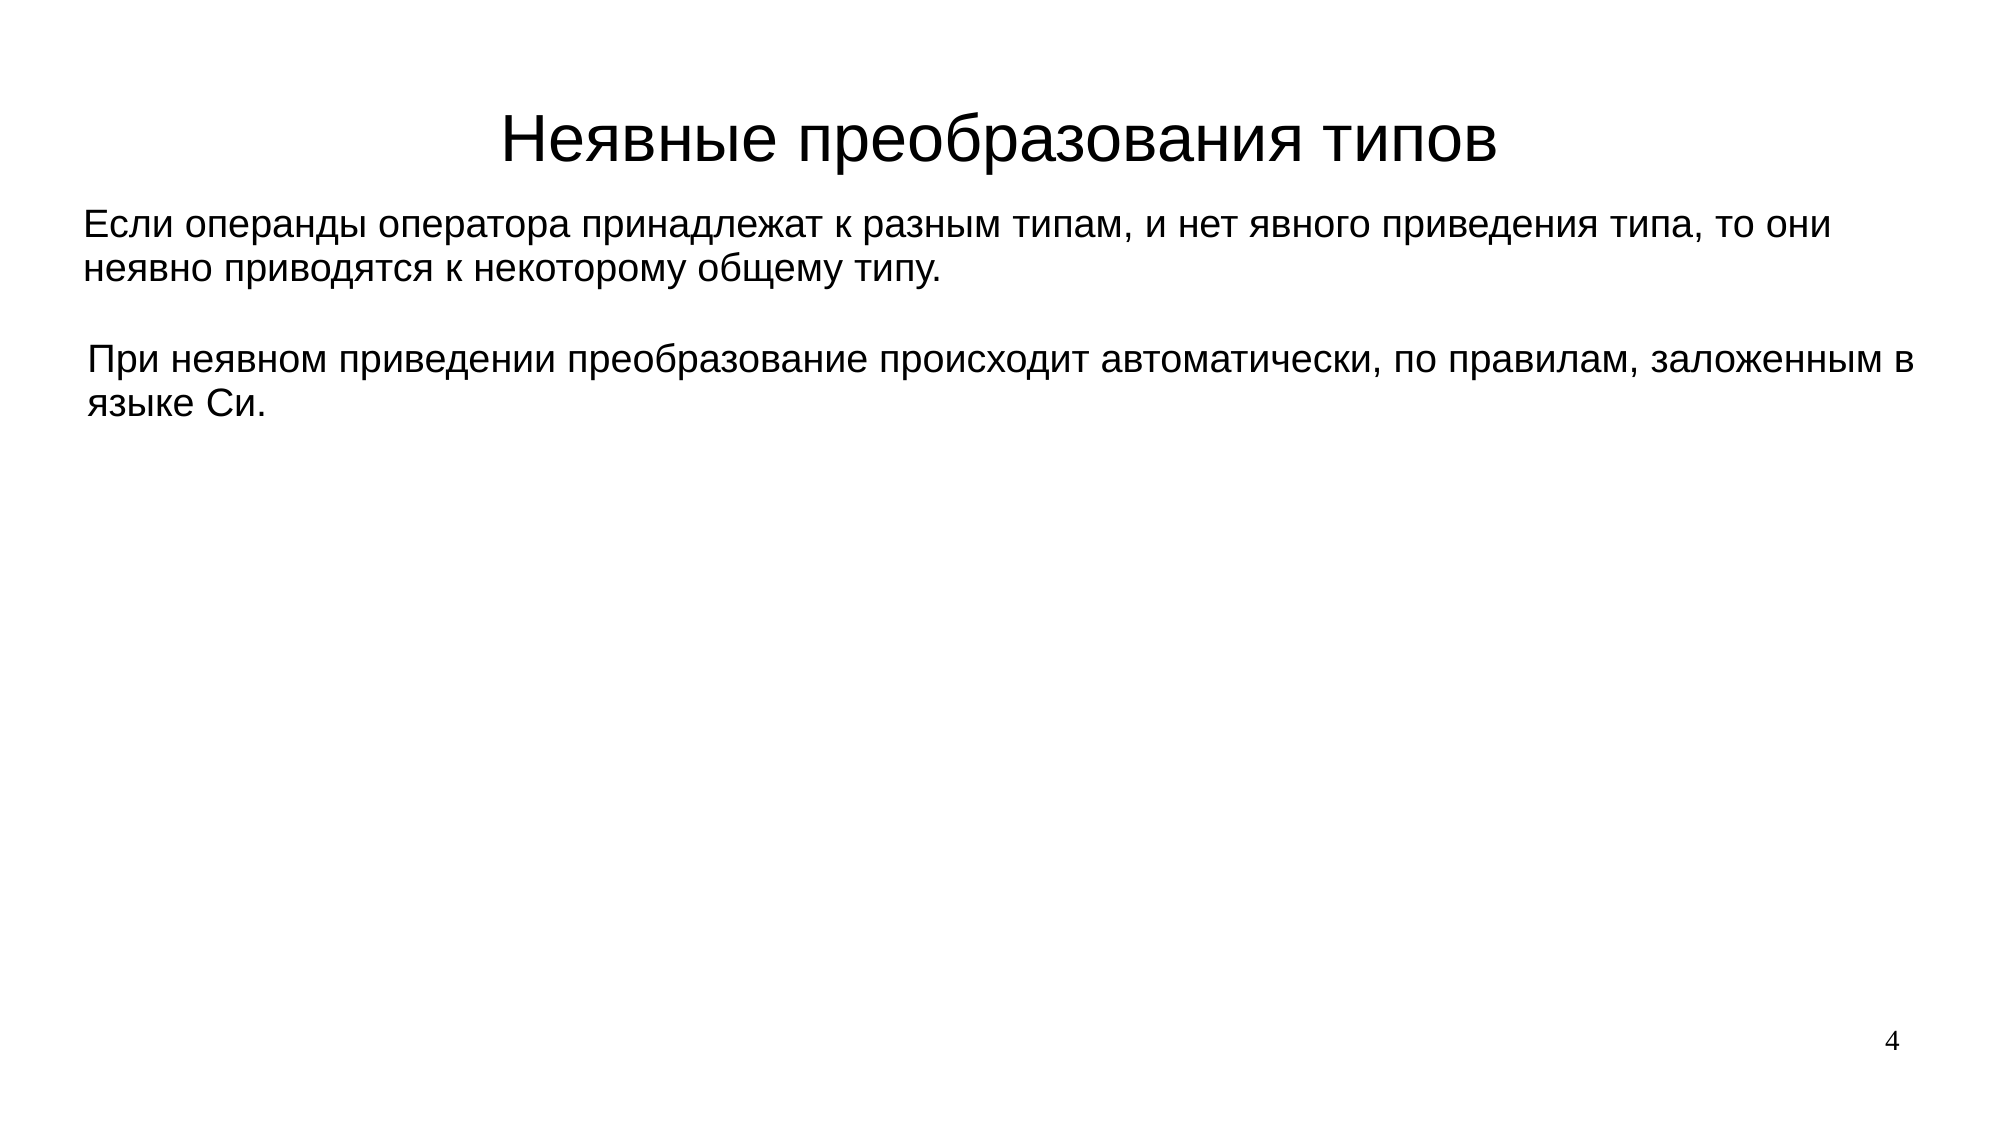

# Неявные преобразования типов
Если операнды оператора принадлежат к разным типам, и нет явного приведения типа, то они неявно приводятся к некоторому общему типу.
При неявном приведении преобразование происходит автоматически, по правилам, заложенным в языке Си.
4